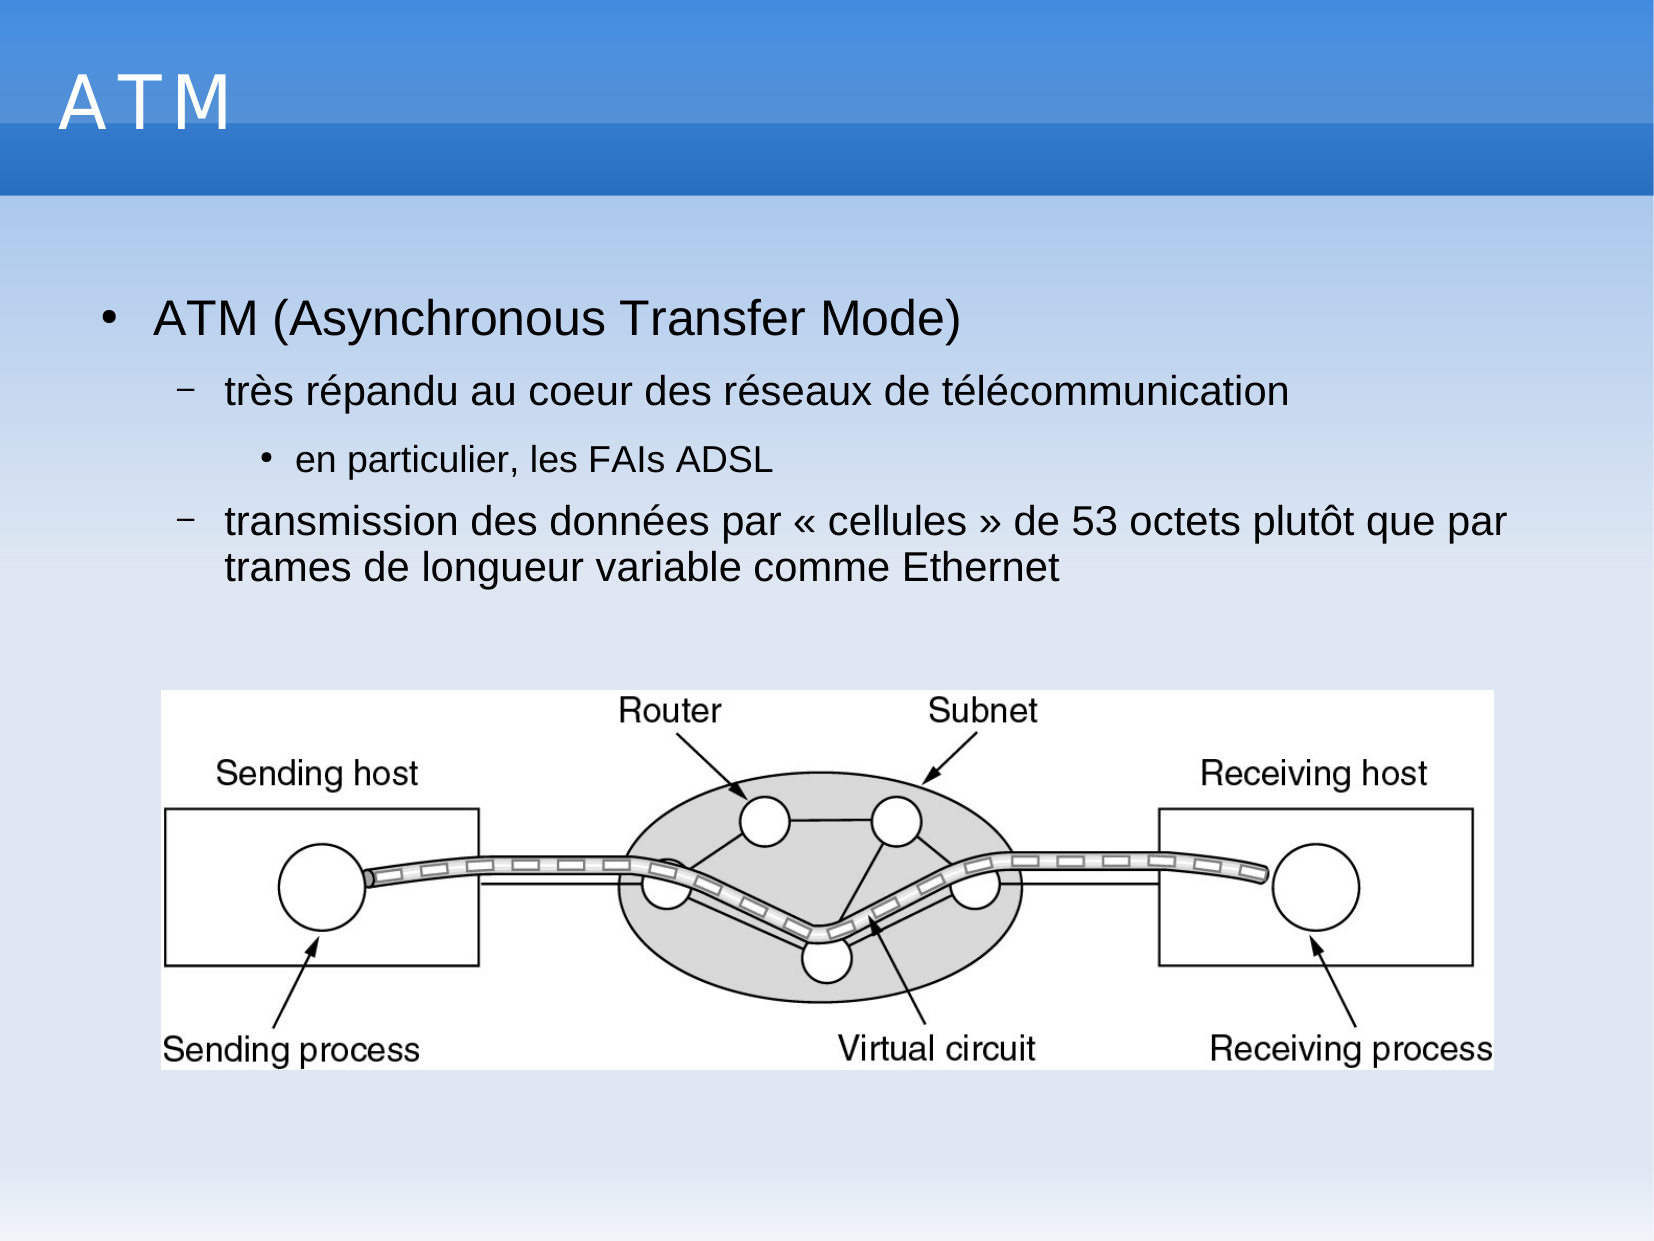

# ATM
ATM (Asynchronous Transfer Mode)
très répandu au coeur des réseaux de télécommunication
en particulier, les FAIs ADSL
transmission des données par « cellules » de 53 octets plutôt que par trames de longueur variable comme Ethernet